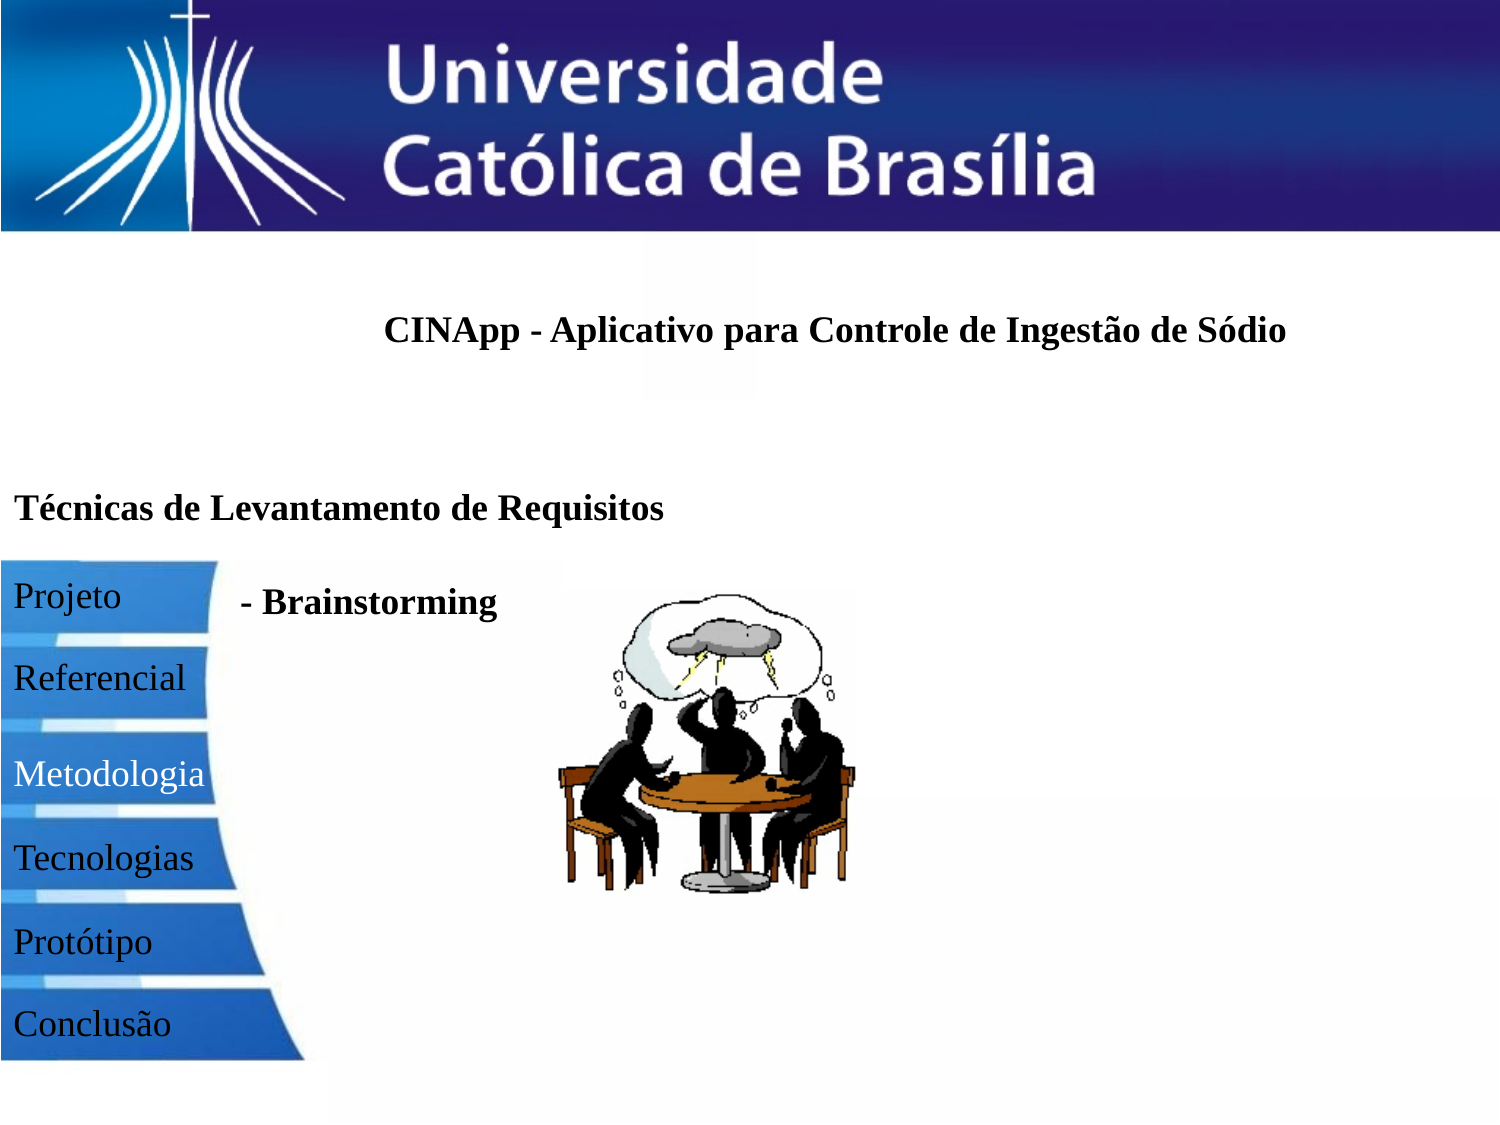

#
| CINApp - Aplicativo para Controle de Ingestão de Sódio |
| --- |
| Técnicas de Levantamento de Requisitos |
| --- |
| Projeto |
| --- |
| Referencial |
| Metodologia |
| Tecnologias |
| Protótipo |
| Conclusão |
| - Brainstorming |
| --- |